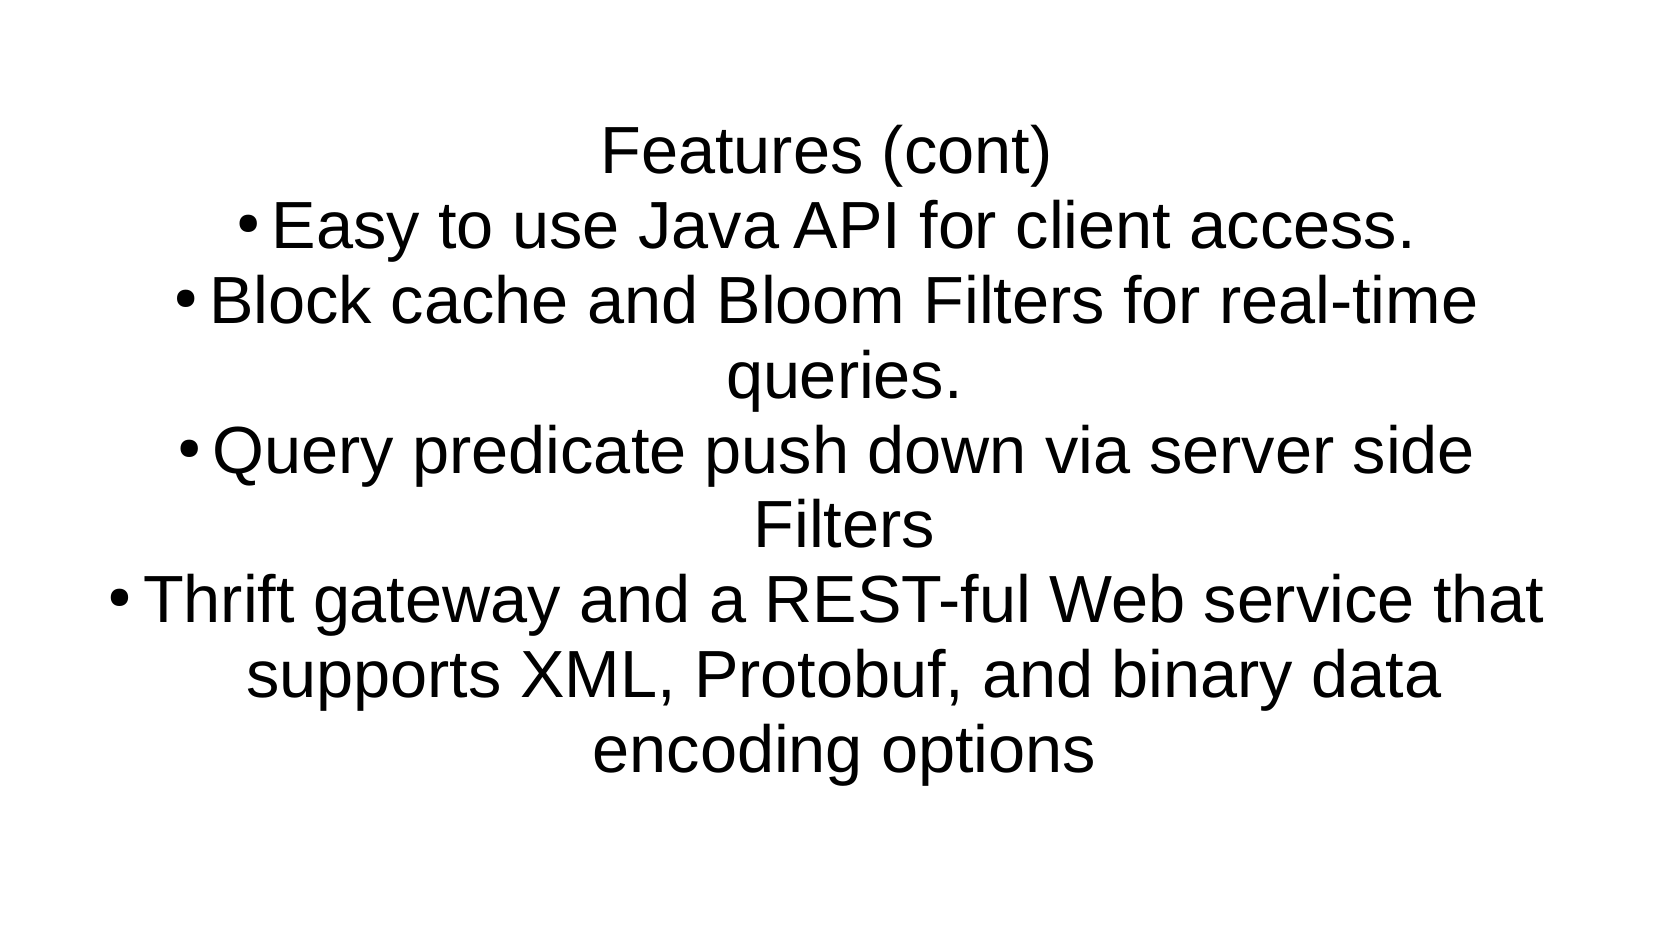

# Features (cont)
Easy to use Java API for client access.
Block cache and Bloom Filters for real-time queries.
Query predicate push down via server side Filters
Thrift gateway and a REST-ful Web service that supports XML, Protobuf, and binary data encoding options